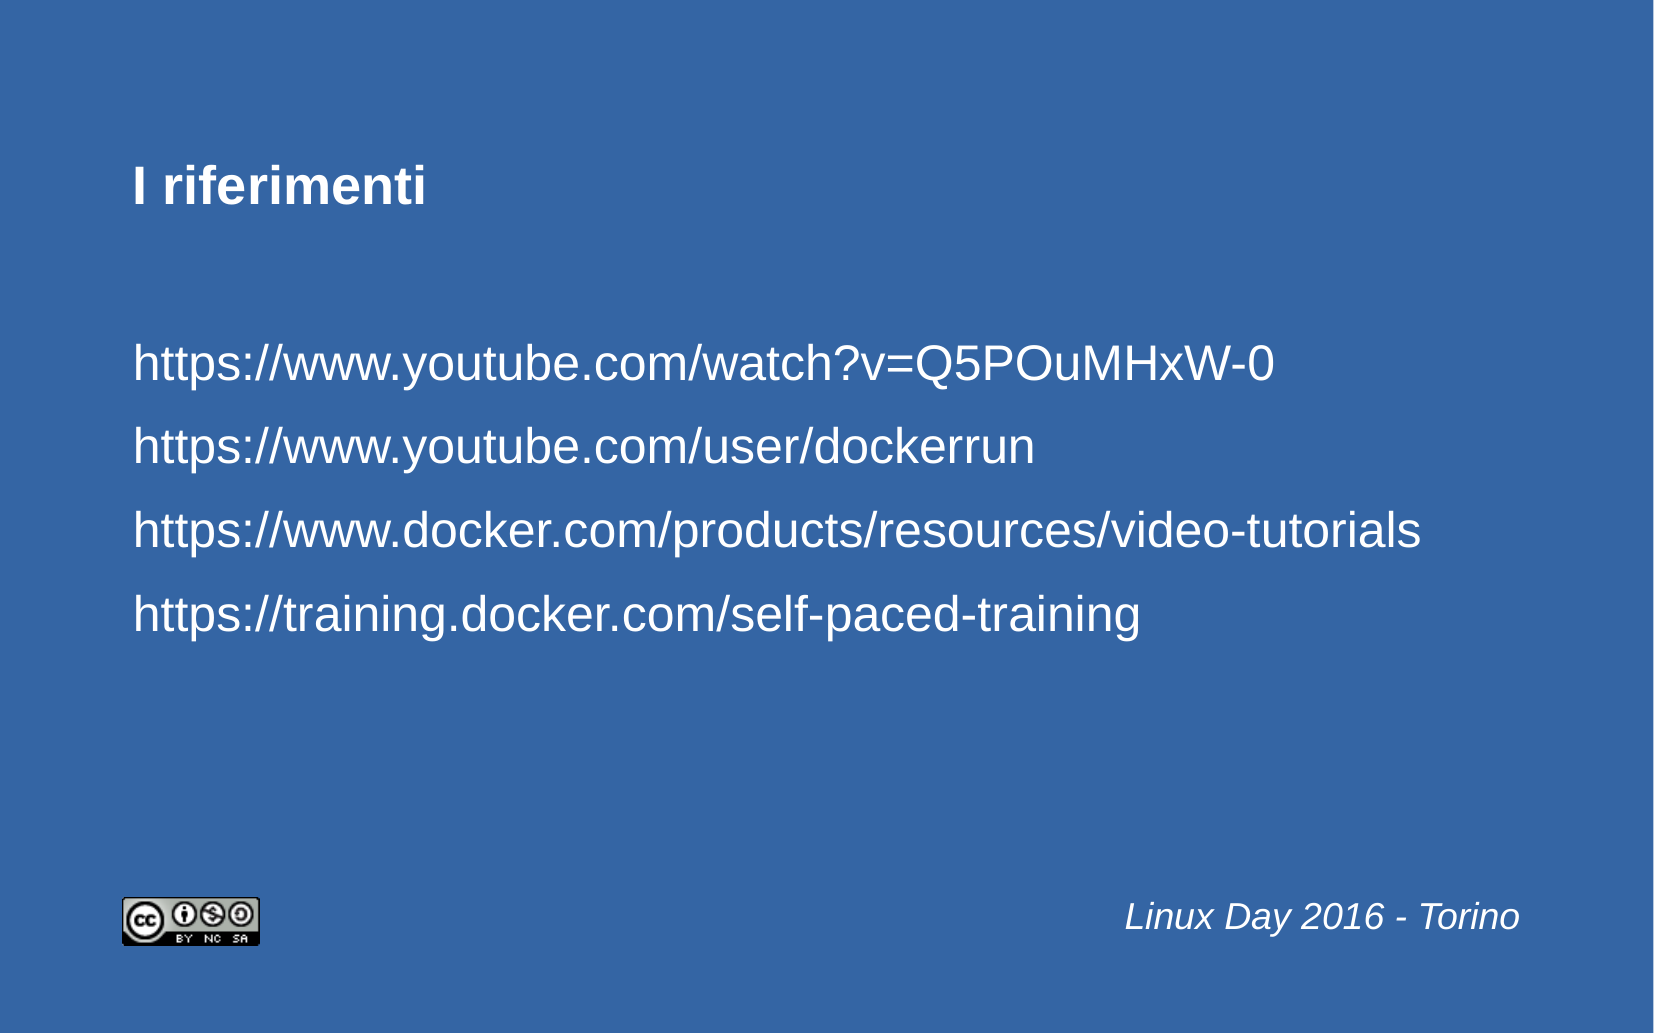

I riferimenti
https://www.youtube.com/watch?v=Q5POuMHxW-0
https://www.youtube.com/user/dockerrun
https://www.docker.com/products/resources/video-tutorials
https://training.docker.com/self-paced-training
Linux Day 2016 - Torino